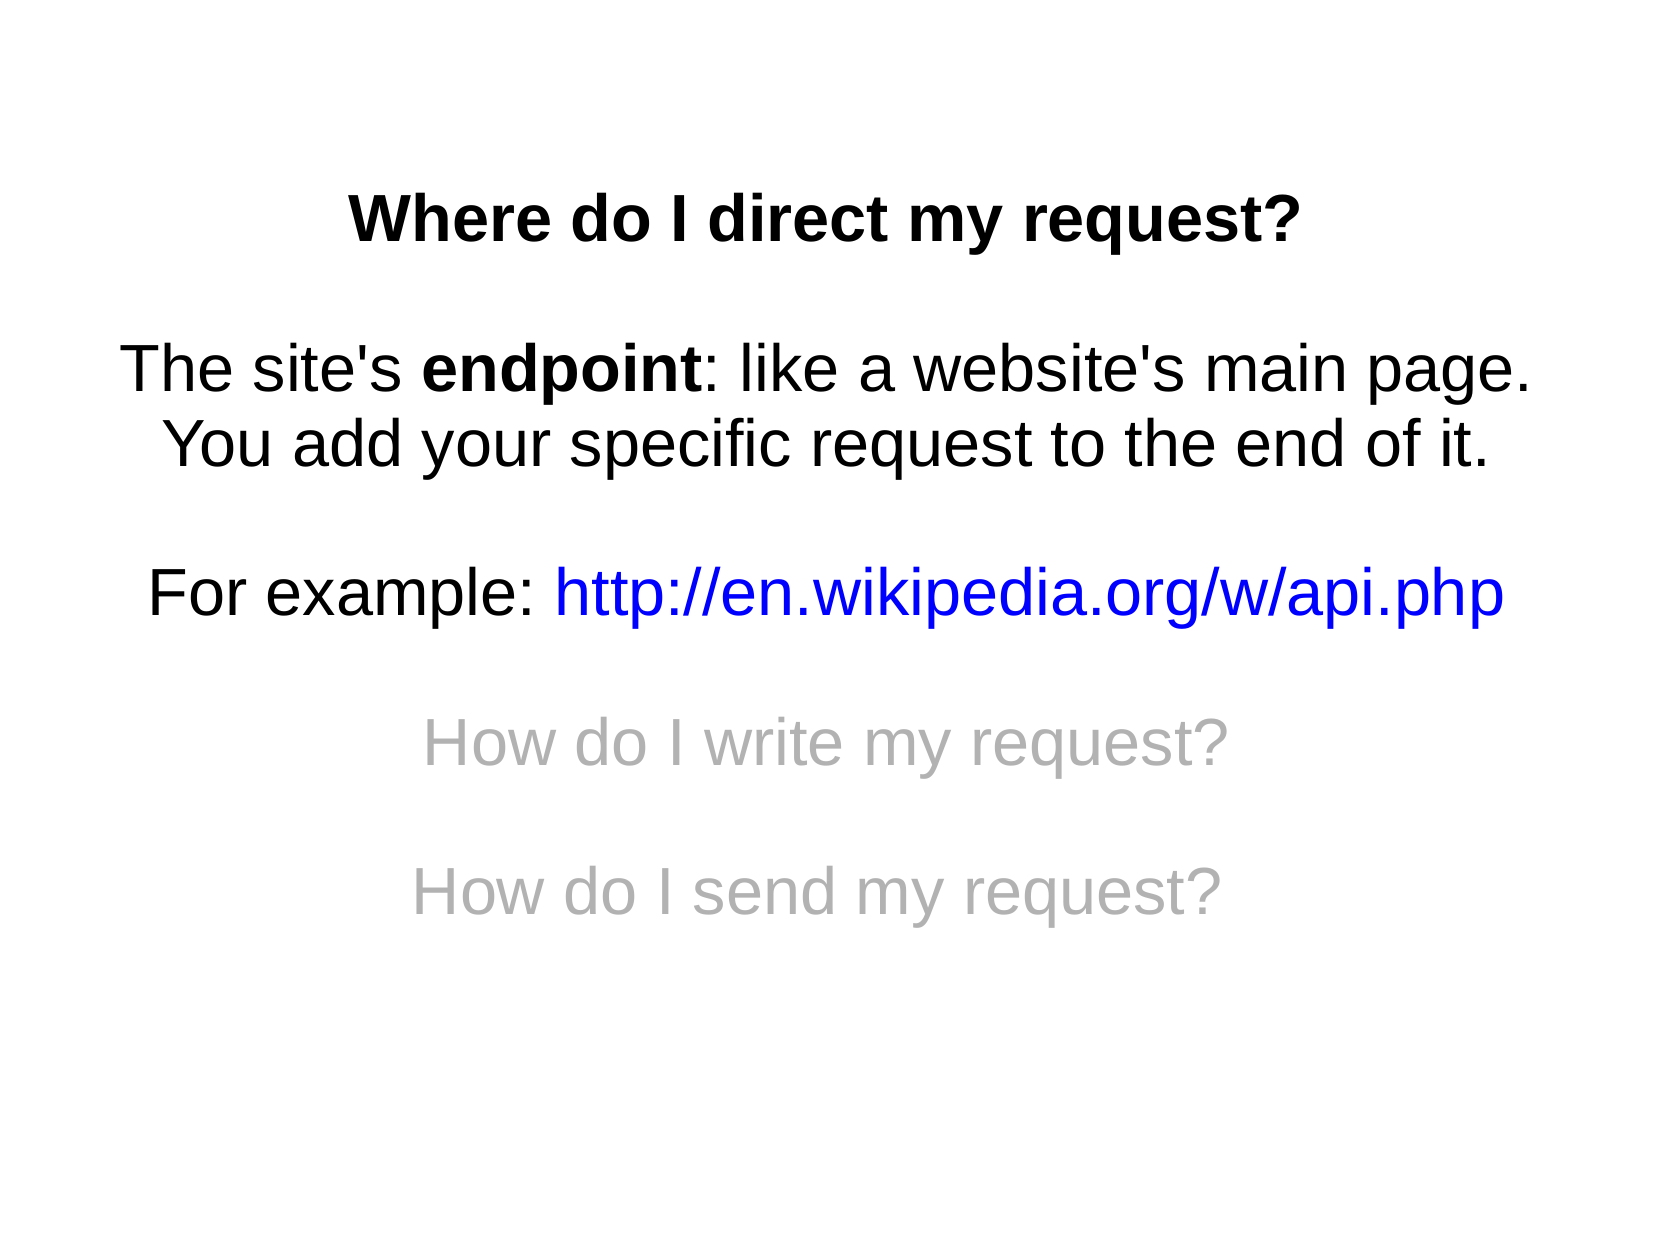

# Where do I direct my request?
The site's endpoint: like a website's main page. You add your specific request to the end of it.
For example: http://en.wikipedia.org/w/api.php
How do I write my request?
How do I send my request?